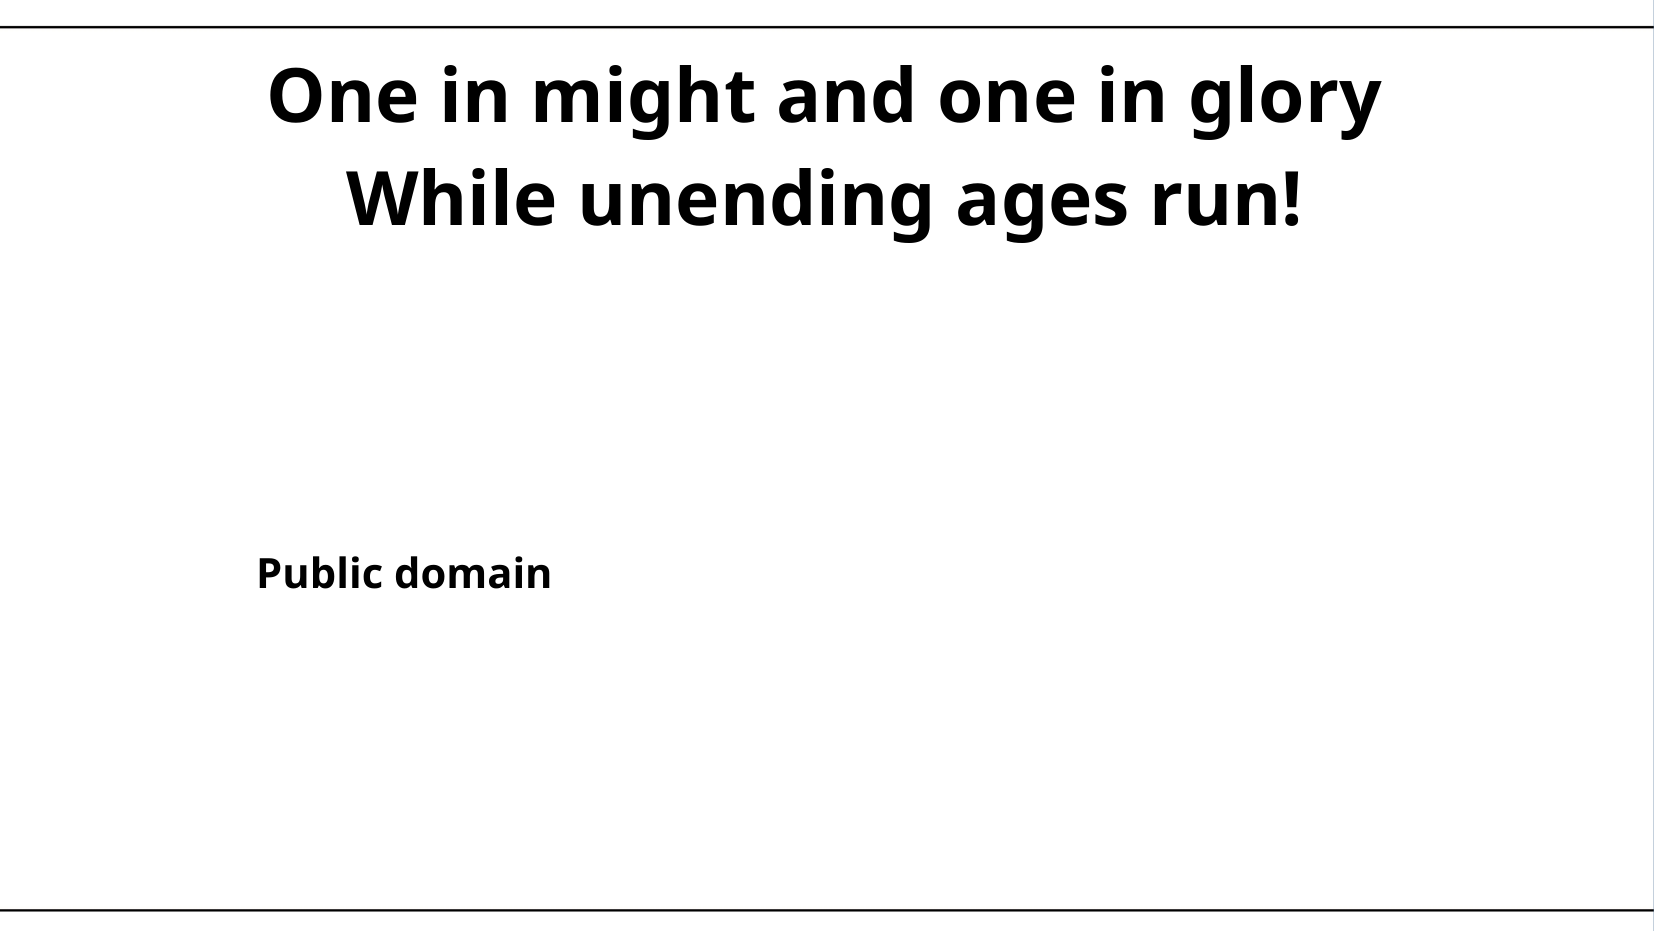

One in might and one in glory
While unending ages run!
 Public domain